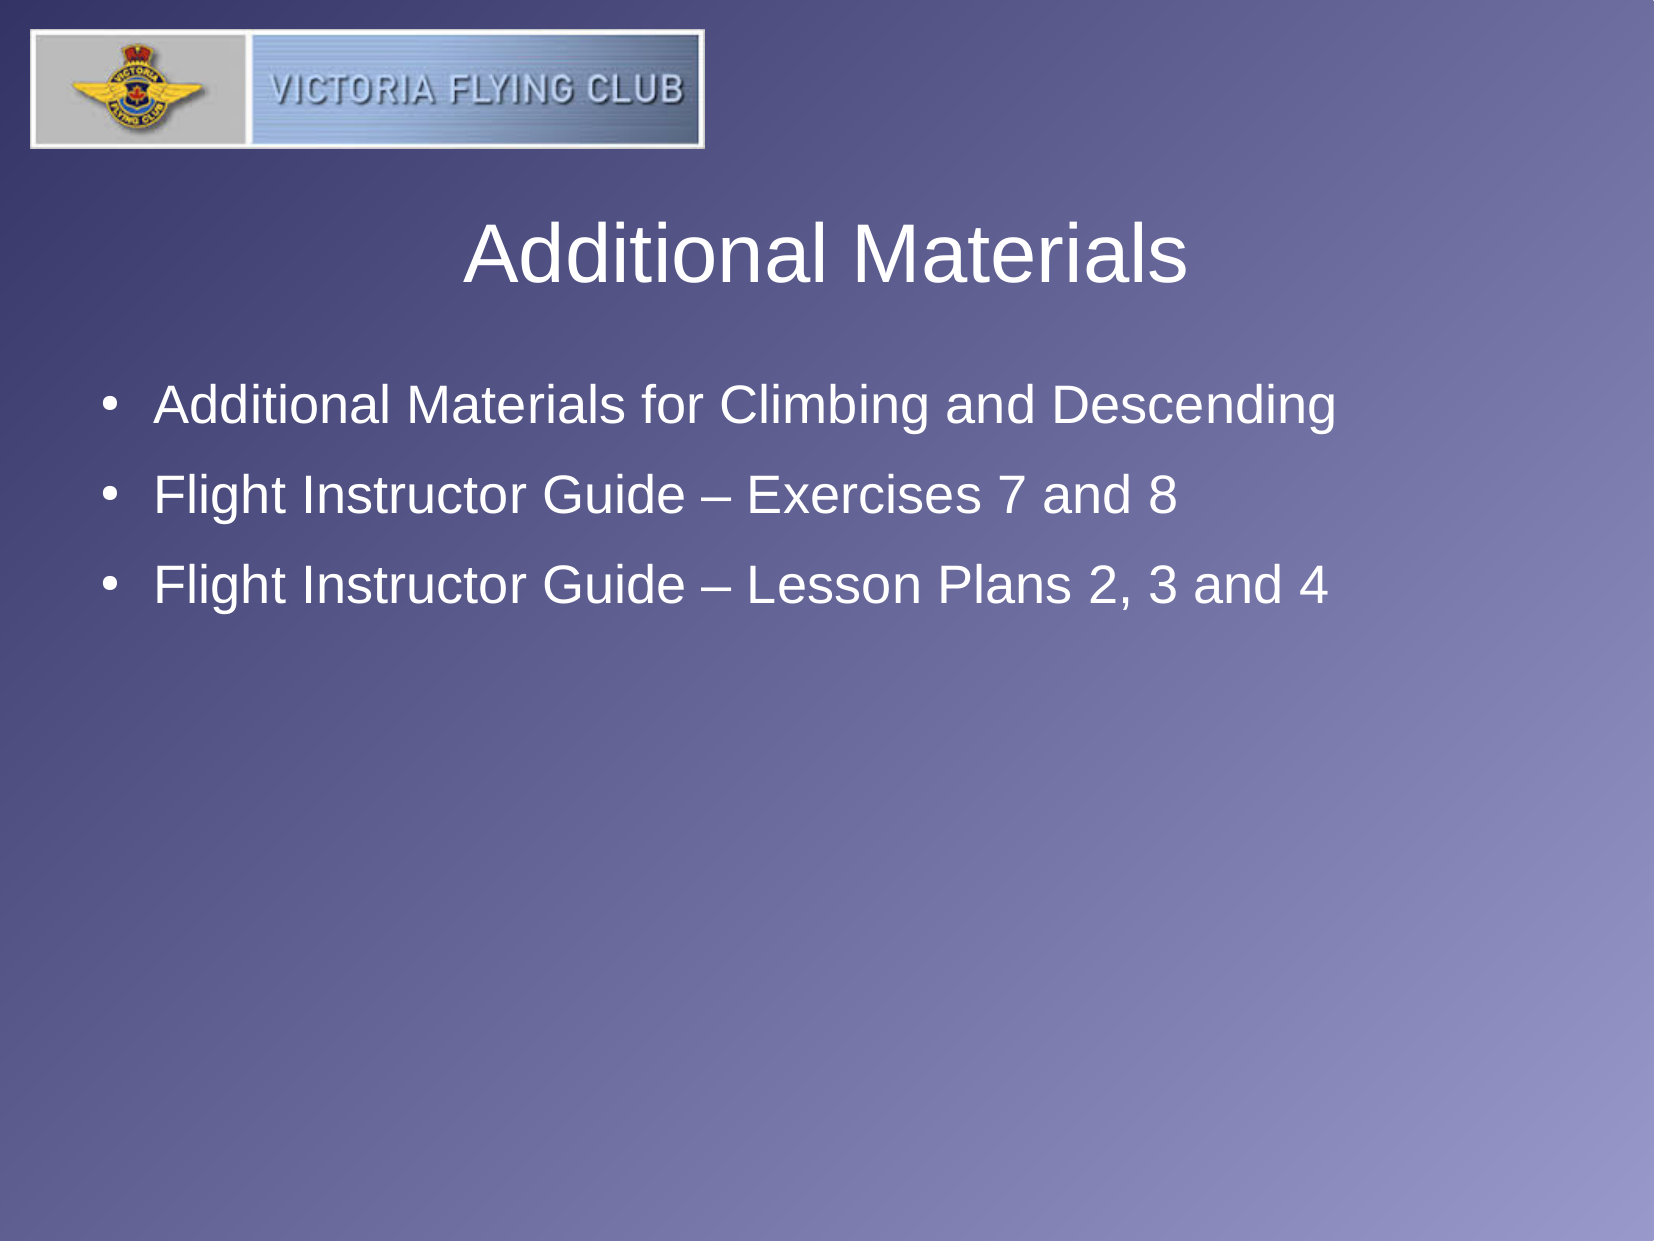

# Additional Materials
Additional Materials for Climbing and Descending
Flight Instructor Guide – Exercises 7 and 8
Flight Instructor Guide – Lesson Plans 2, 3 and 4